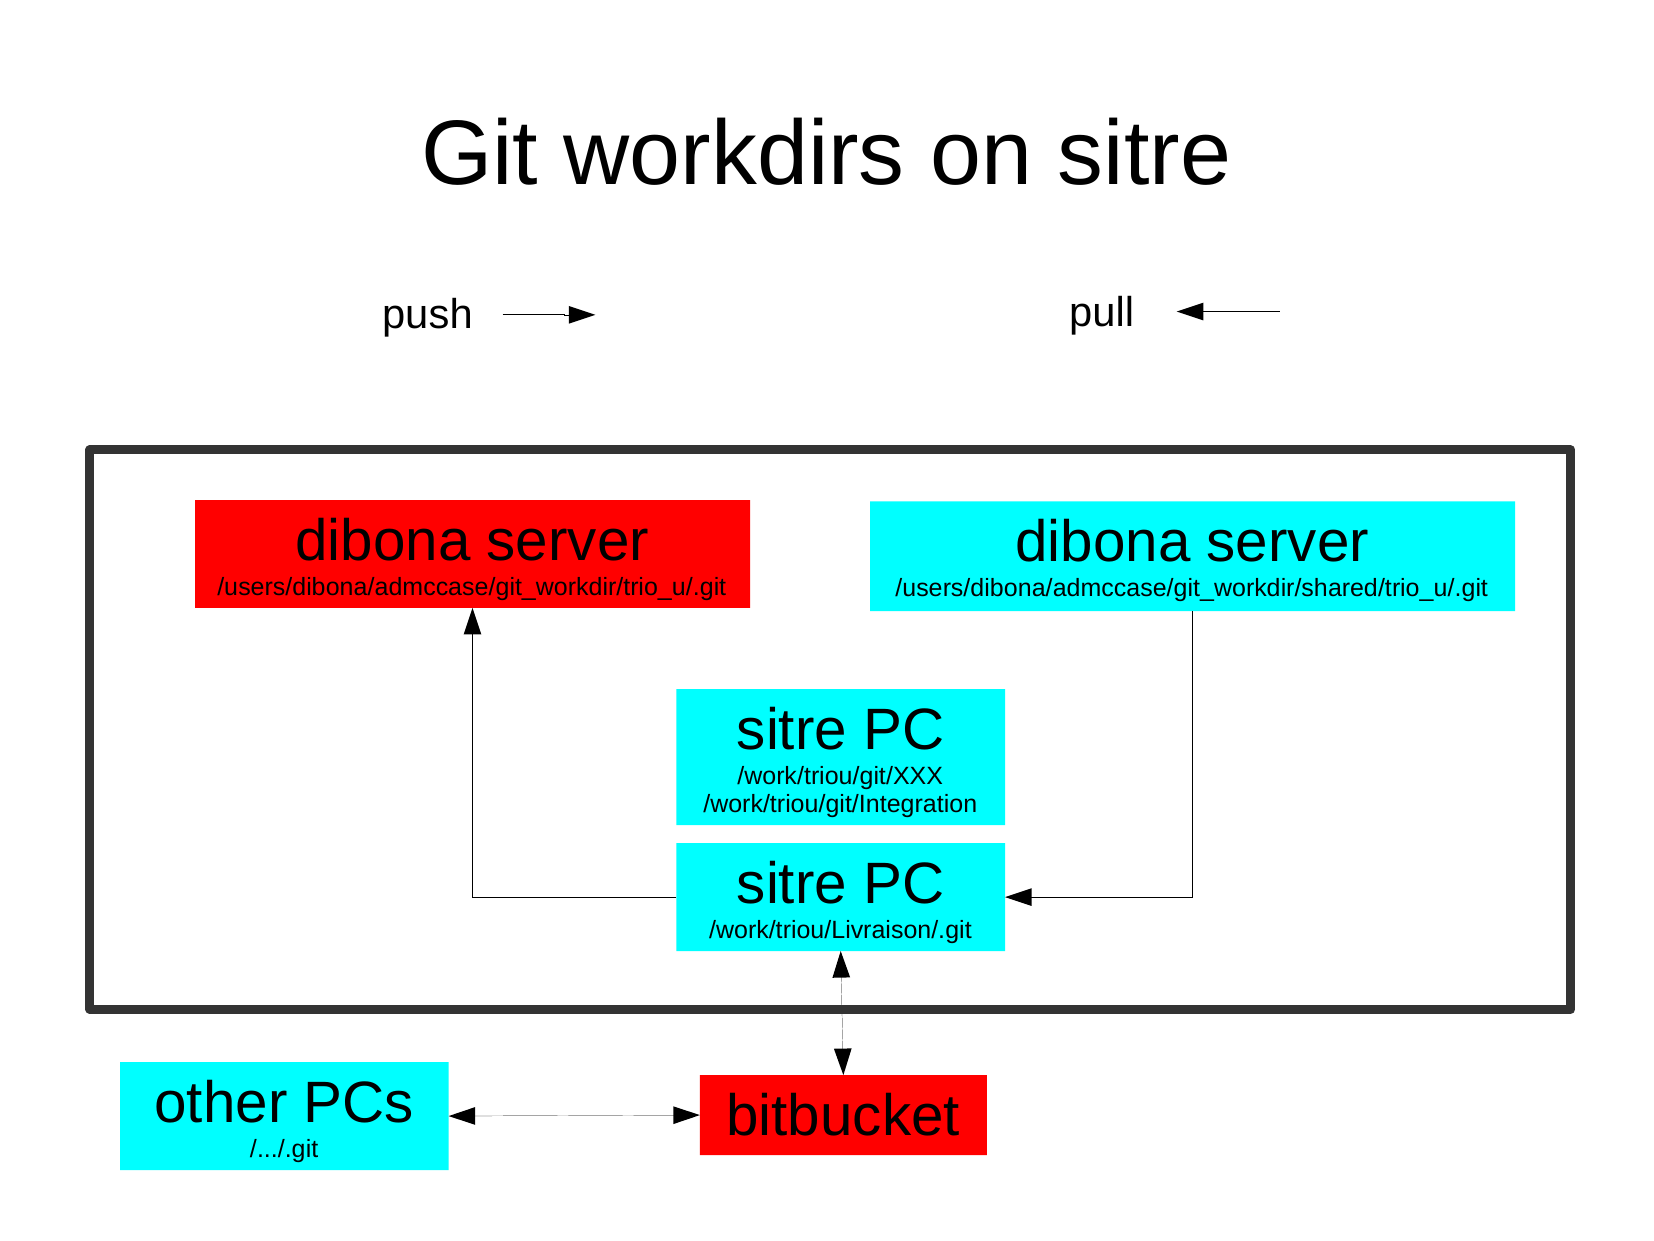

# Git workdirs on sitre
pull
push
dibona server
/users/dibona/admccase/git_workdir/trio_u/.git
dibona server
/users/dibona/admccase/git_workdir/shared/trio_u/.git
sitre PC
/work/triou/git/XXX
/work/triou/git/Integration
sitre PC
/work/triou/Livraison/.git
other PCs
/.../.git
bitbucket